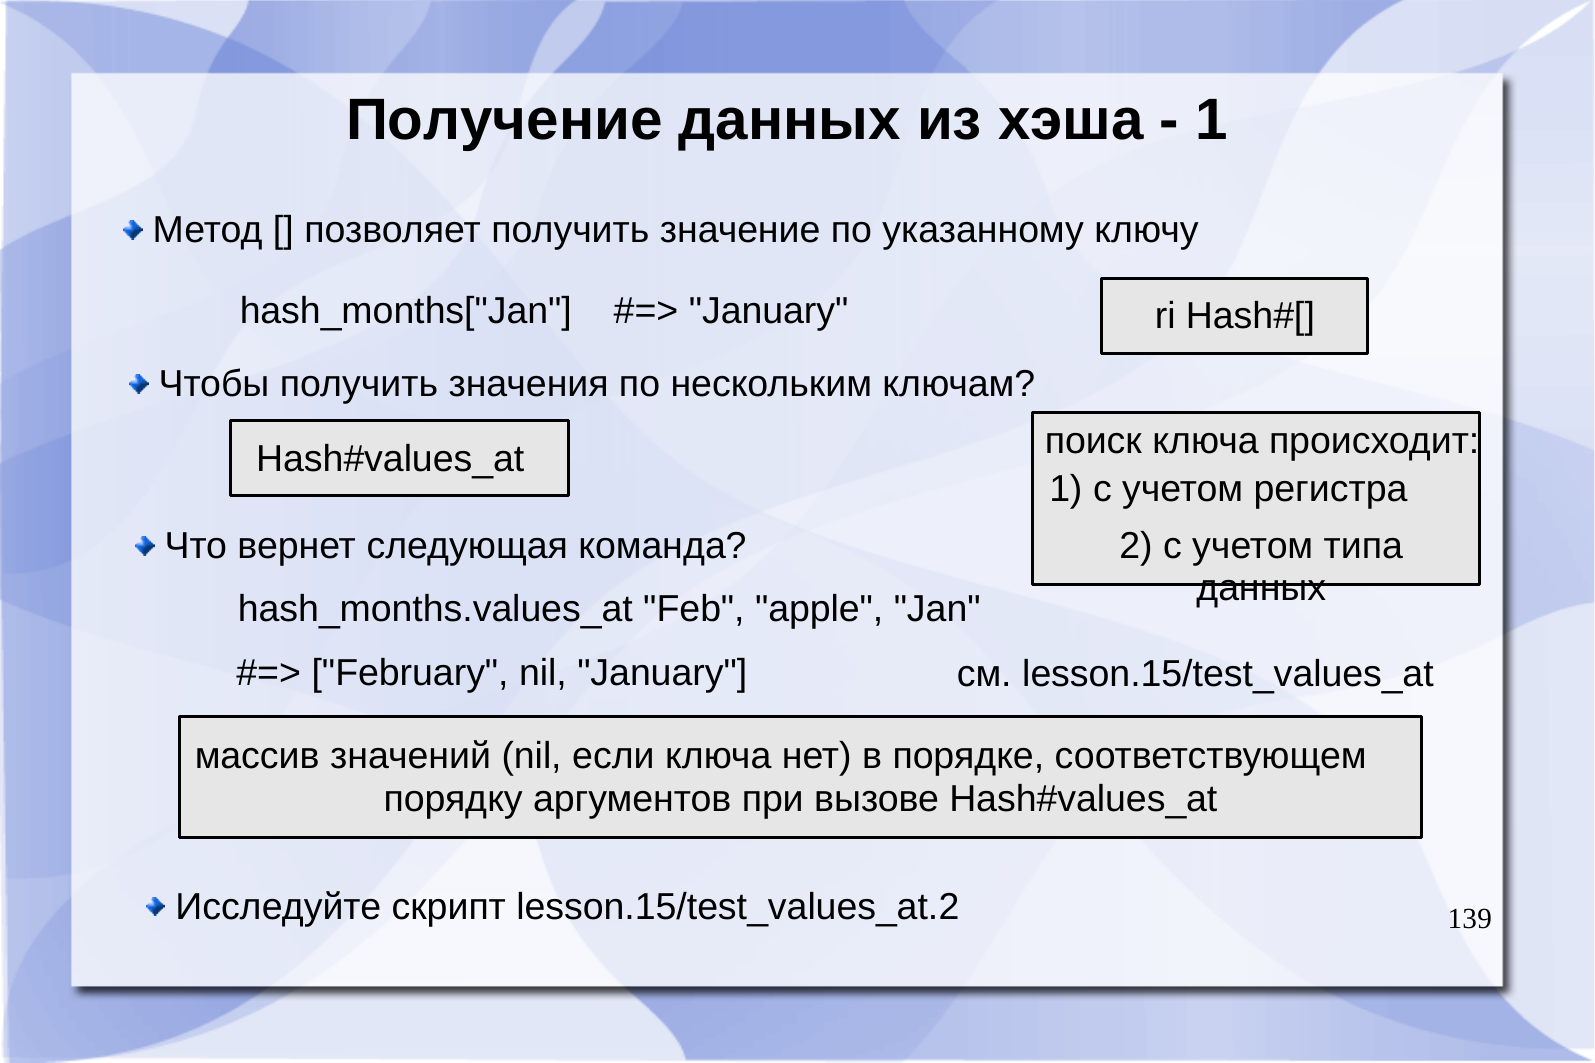

# Получение данных из хэша - 1
 Метод [] позволяет получить значение по указанному ключу
ri Hash#[]
hash_months["Jan"] #=> "January"
 Чтобы получить значения по нескольким ключам?
поиск ключа происходит:
 Hash#values_at
1) с учетом регистра
2) с учетом типа данных
 Что вернет следующая команда?
hash_months.values_at "Feb", "apple", "Jan"
#=> ["February", nil, "January"]
см. lesson.15/test_values_at
массив значений (nil, если ключа нет) в порядке, соответствующем
порядку аргументов при вызове Hash#values_at
 Исследуйте скрипт lesson.15/test_values_at.2
139